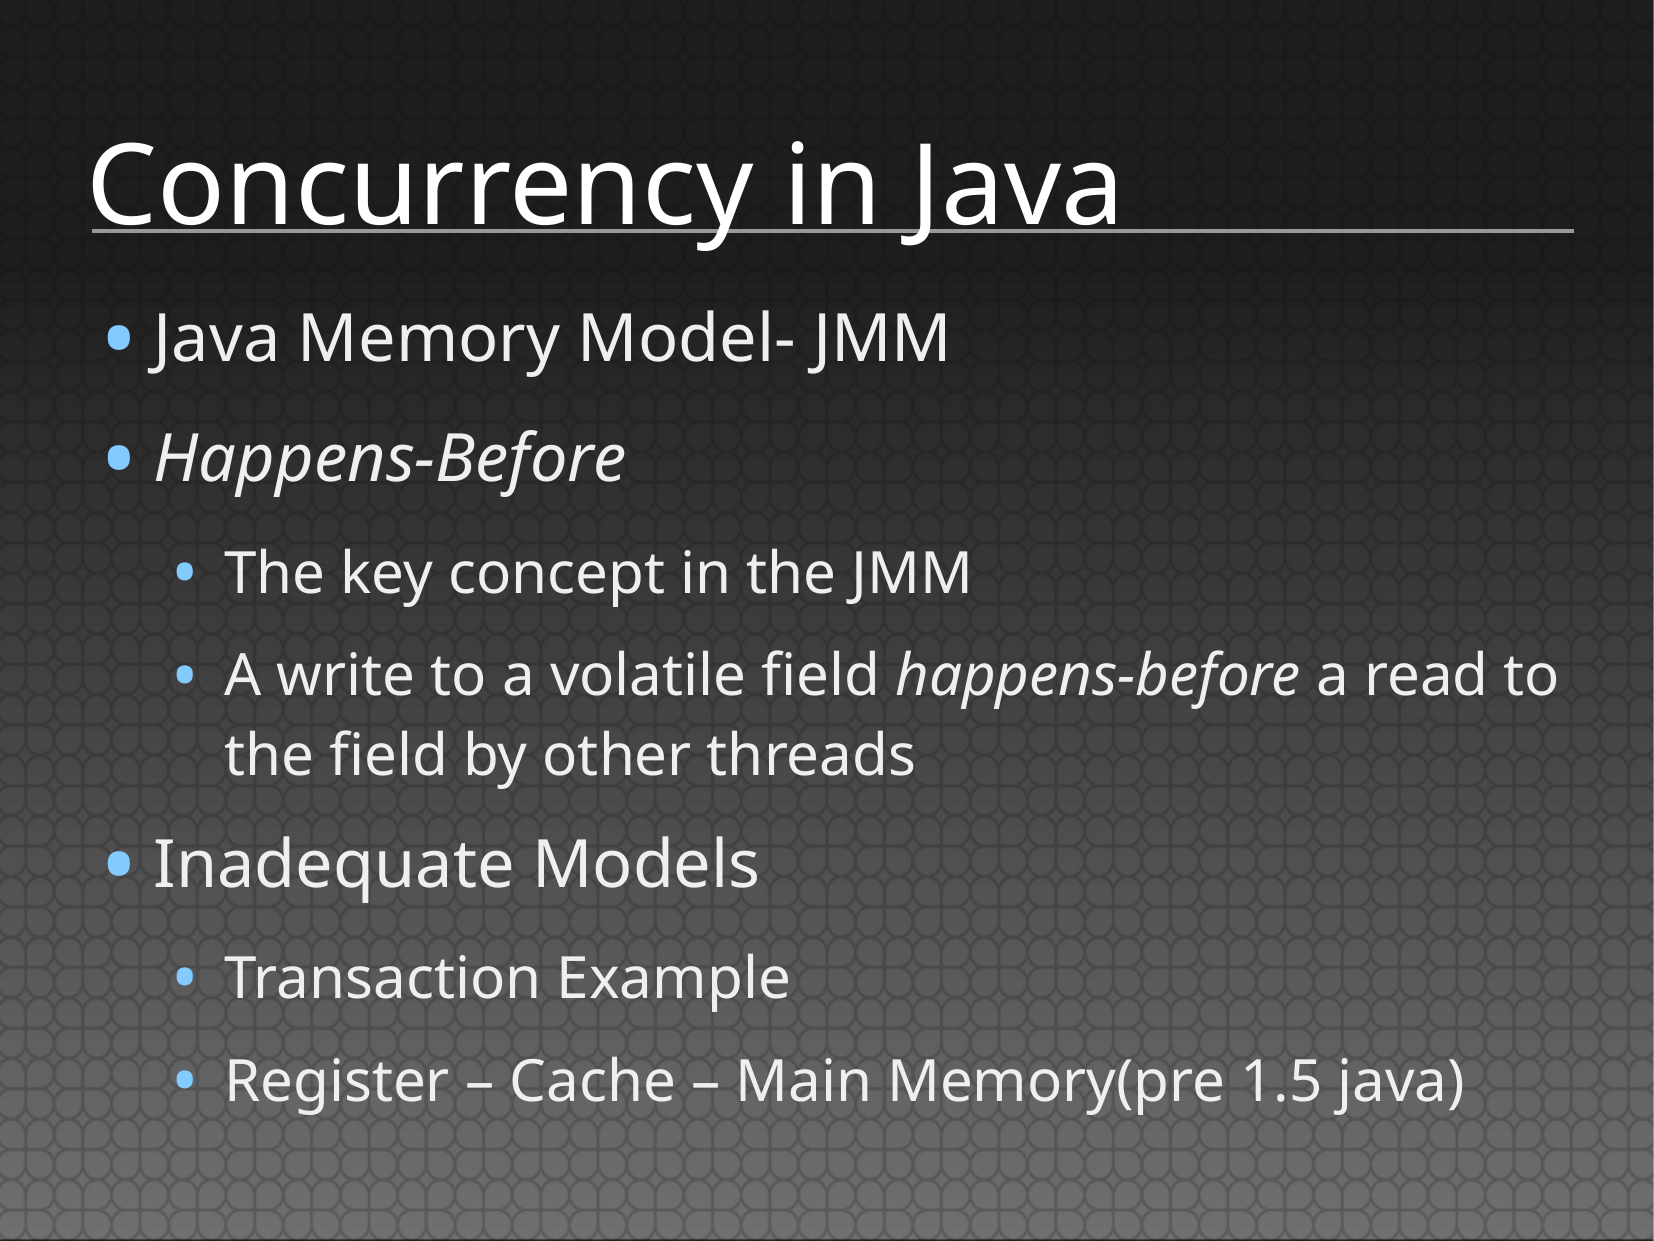

# Concurrency in Java
Java Memory Model- JMM
Happens-Before
The key concept in the JMM
A write to a volatile field happens-before a read to the field by other threads
Inadequate Models
Transaction Example
Register – Cache – Main Memory(pre 1.5 java)